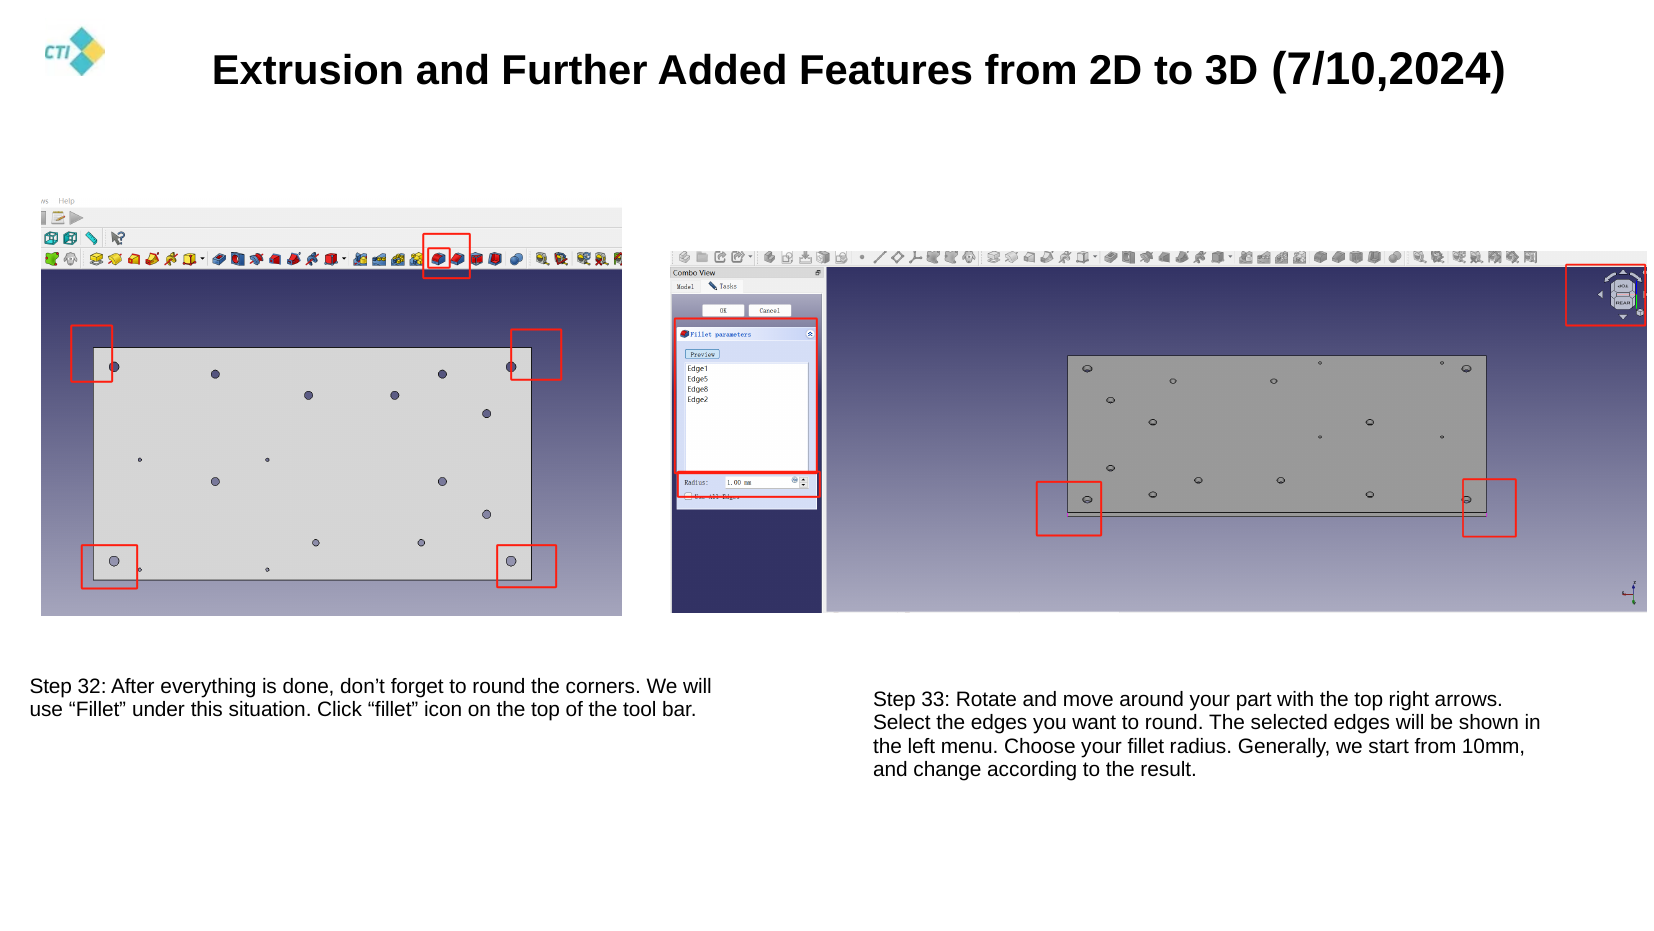

# Extrusion and Further Added Features from 2D to 3D (7/10,2024)
New
New
Step 32: After everything is done, don’t forget to round the corners. We will use “Fillet” under this situation. Click “fillet” icon on the top of the tool bar.
Step 33: Rotate and move around your part with the top right arrows. Select the edges you want to round. The selected edges will be shown in the left menu. Choose your fillet radius. Generally, we start from 10mm, and change according to the result.